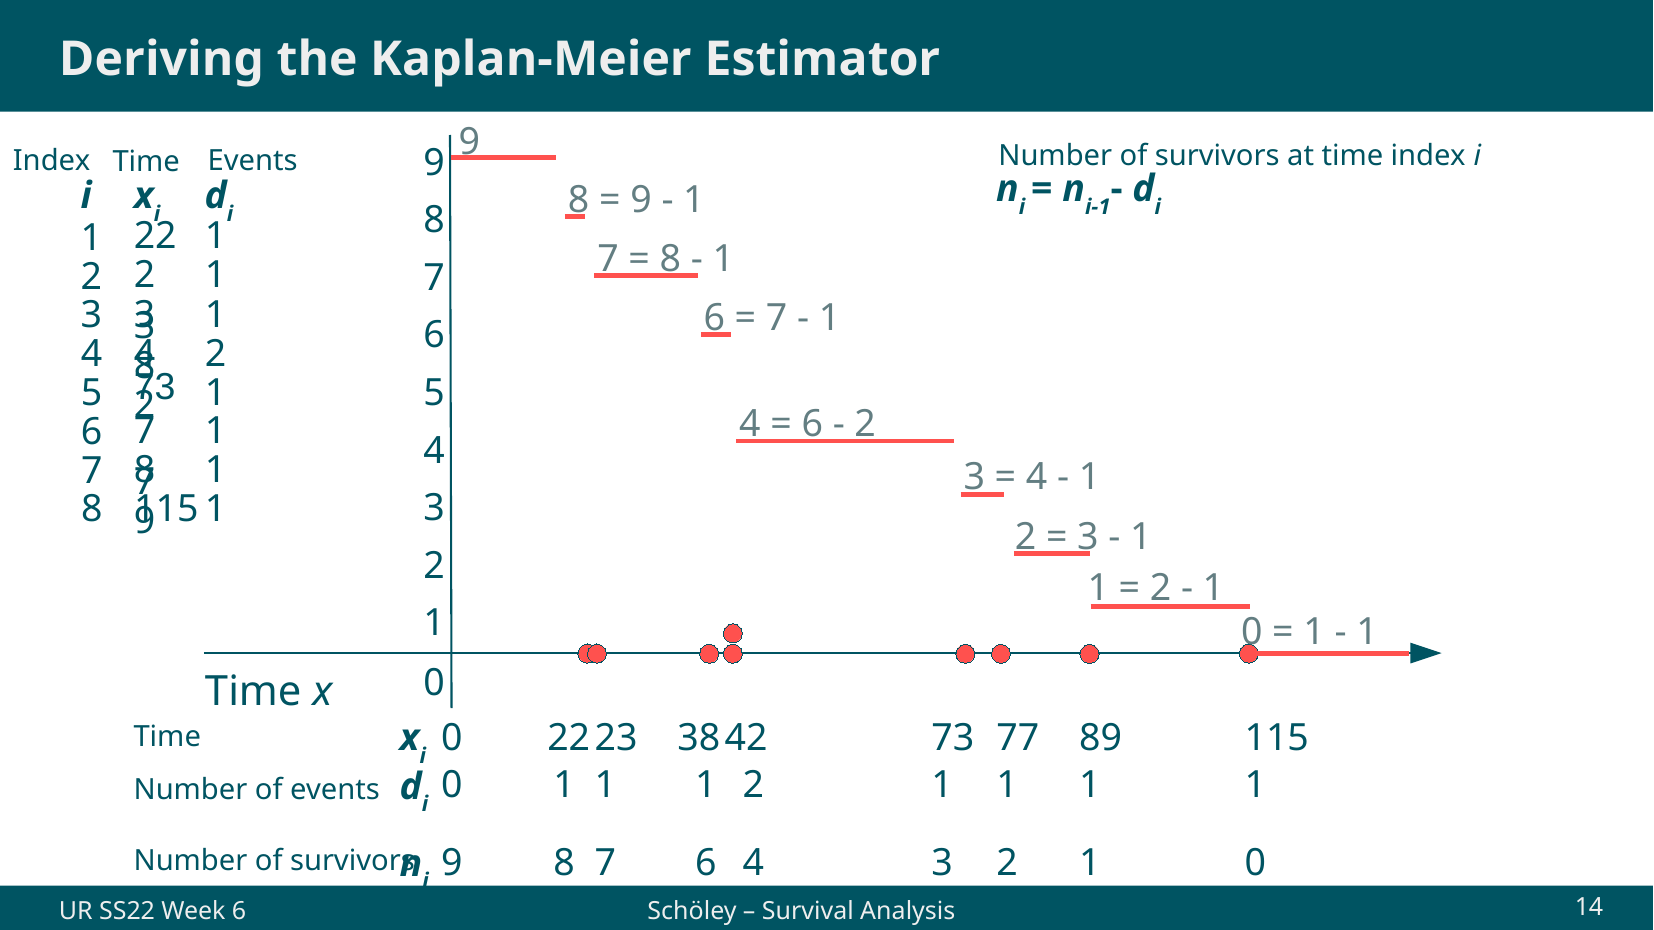

# Deriving the Kaplan-Meier Estimator
9
Number of survivors at time index i
9
Index
Events
Time
ni = ni-1- di
i
xi
di
8 = 9 - 1
8
22
1
1
7 = 8 - 1
23
1
2
7
38
1
3
6 = 7 - 1
6
42
2
4
5
5
73
1
4 = 6 - 2
77
1
6
4
89
1
7
3 = 4 - 1
3
8
115
1
2 = 3 - 1
2
1 = 2 - 1
1
0 = 1 - 1
0
Time x
0
22
23
38
42
73
77
89
115
xi
Time
0
1
1
1
2
1
1
1
1
di
Number of events
9
8
7
6
4
3
2
1
0
ni
Number of survivors
14
UR SS22 Week 6
Schöley – Survival Analysis